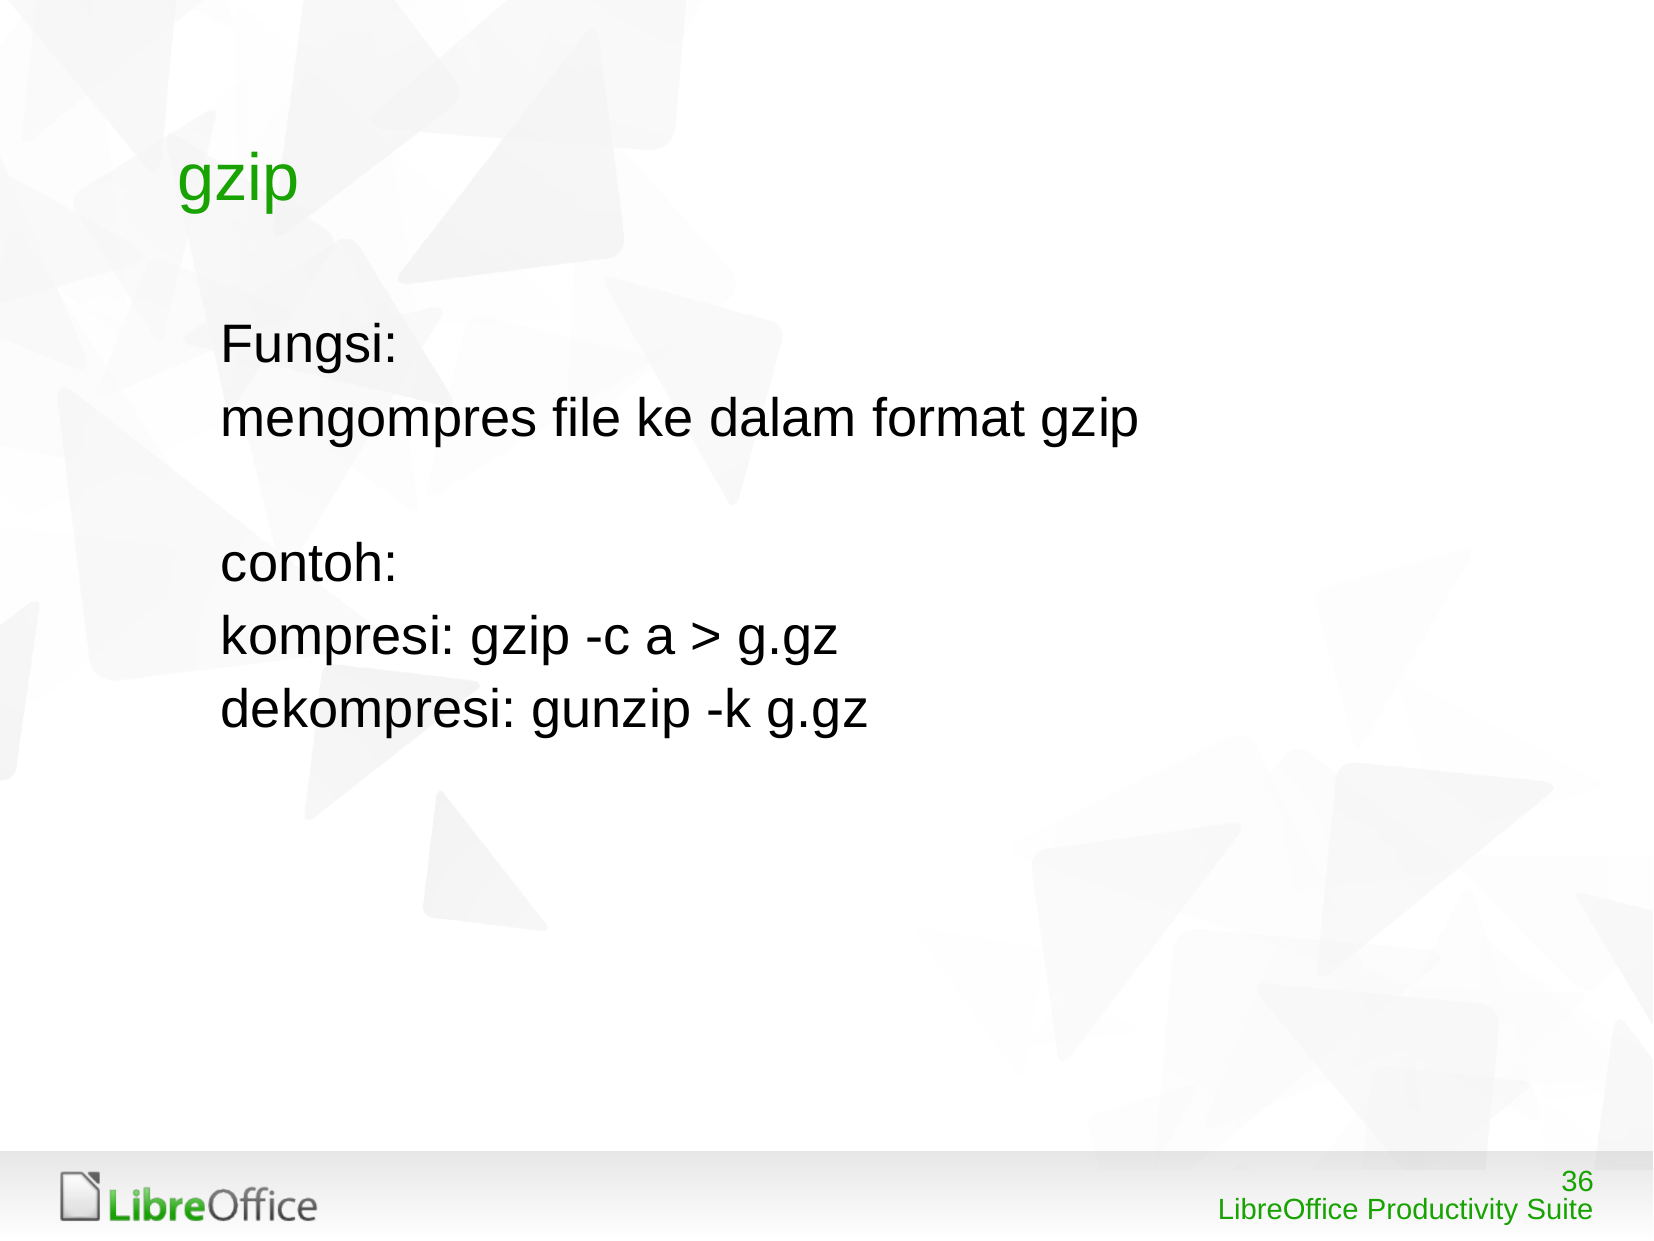

# gzip
Fungsi:
mengompres file ke dalam format gzip
contoh:
kompresi: gzip -c a > g.gz
dekompresi: gunzip -k g.gz
36
LibreOffice Productivity Suite